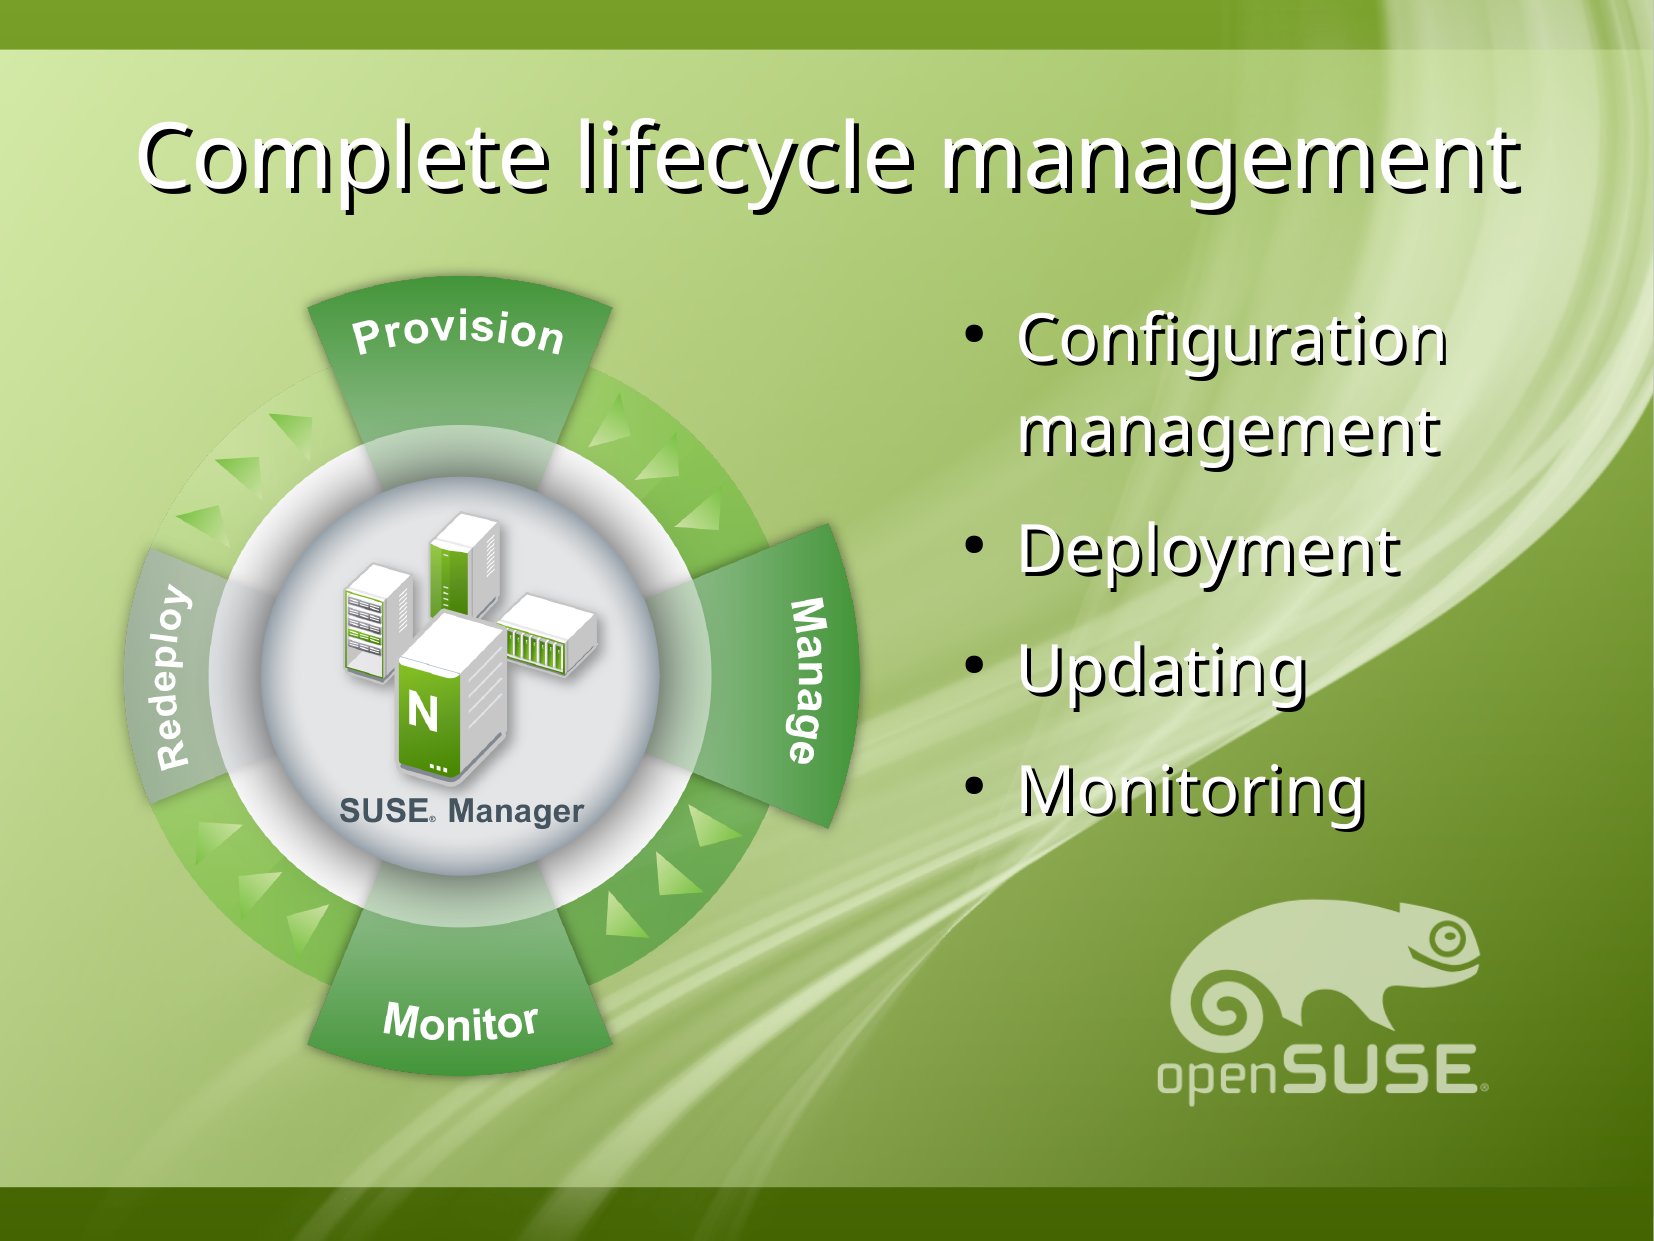

# Complete lifecycle management
Configuration management
Deployment
Updating
Monitoring